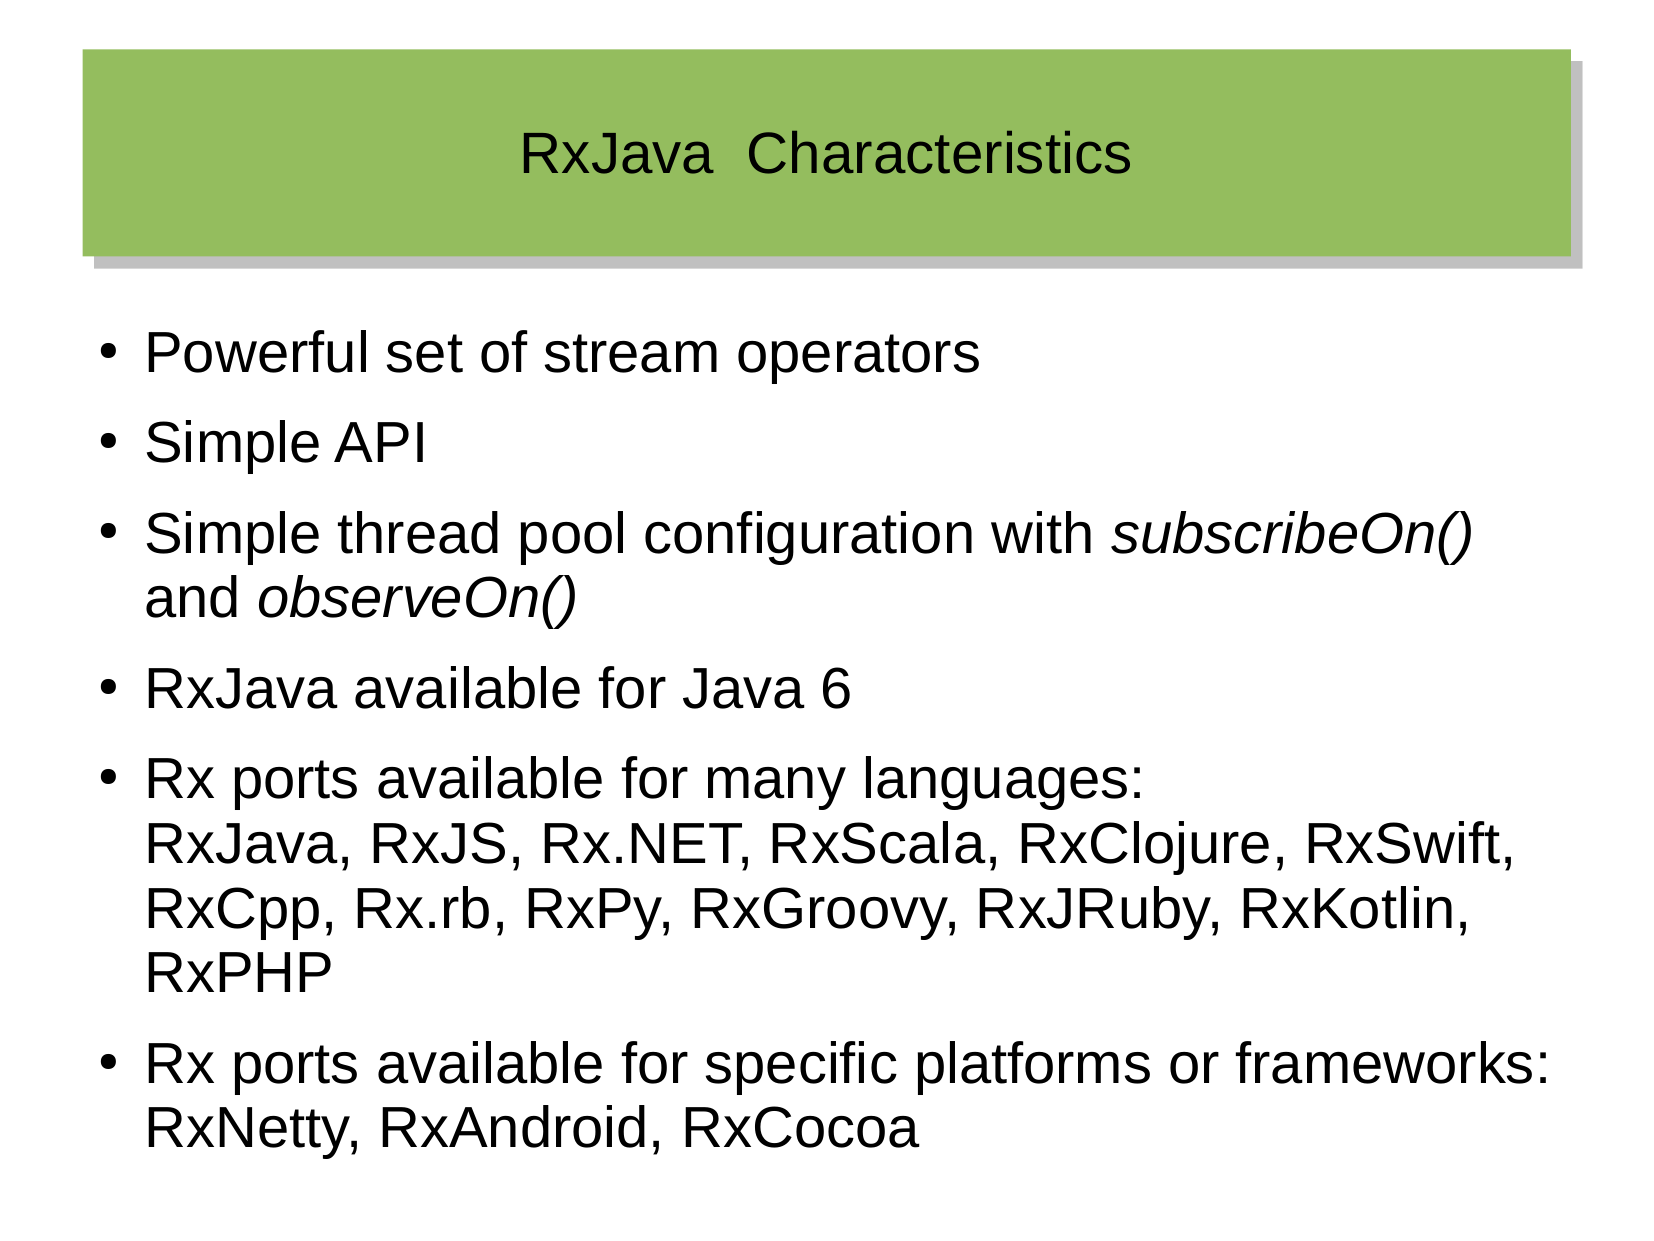

# RxJava Characteristics
Powerful set of stream operators
Simple API
Simple thread pool configuration with subscribeOn() and observeOn()
RxJava available for Java 6
Rx ports available for many languages:
RxJava, RxJS, Rx.NET, RxScala, RxClojure, RxSwift, RxCpp, Rx.rb, RxPy, RxGroovy, RxJRuby, RxKotlin, RxPHP
Rx ports available for specific platforms or frameworks:
RxNetty, RxAndroid, RxCocoa